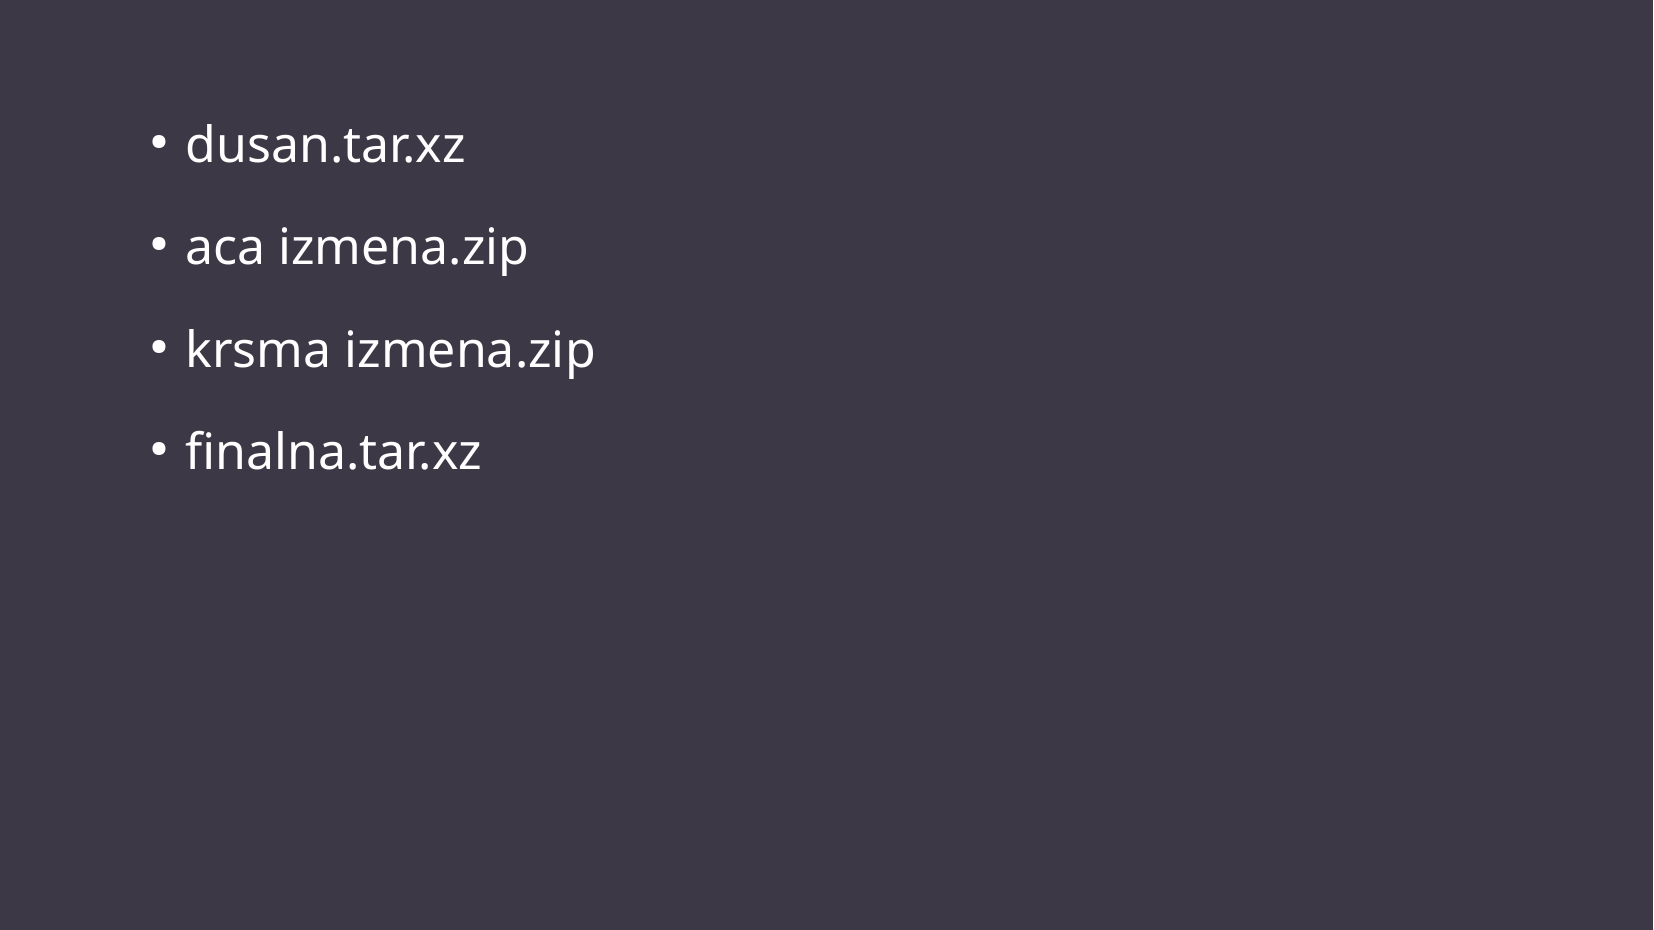

# dusan.tar.xz
aca izmena.zip
krsma izmena.zip
finalna.tar.xz